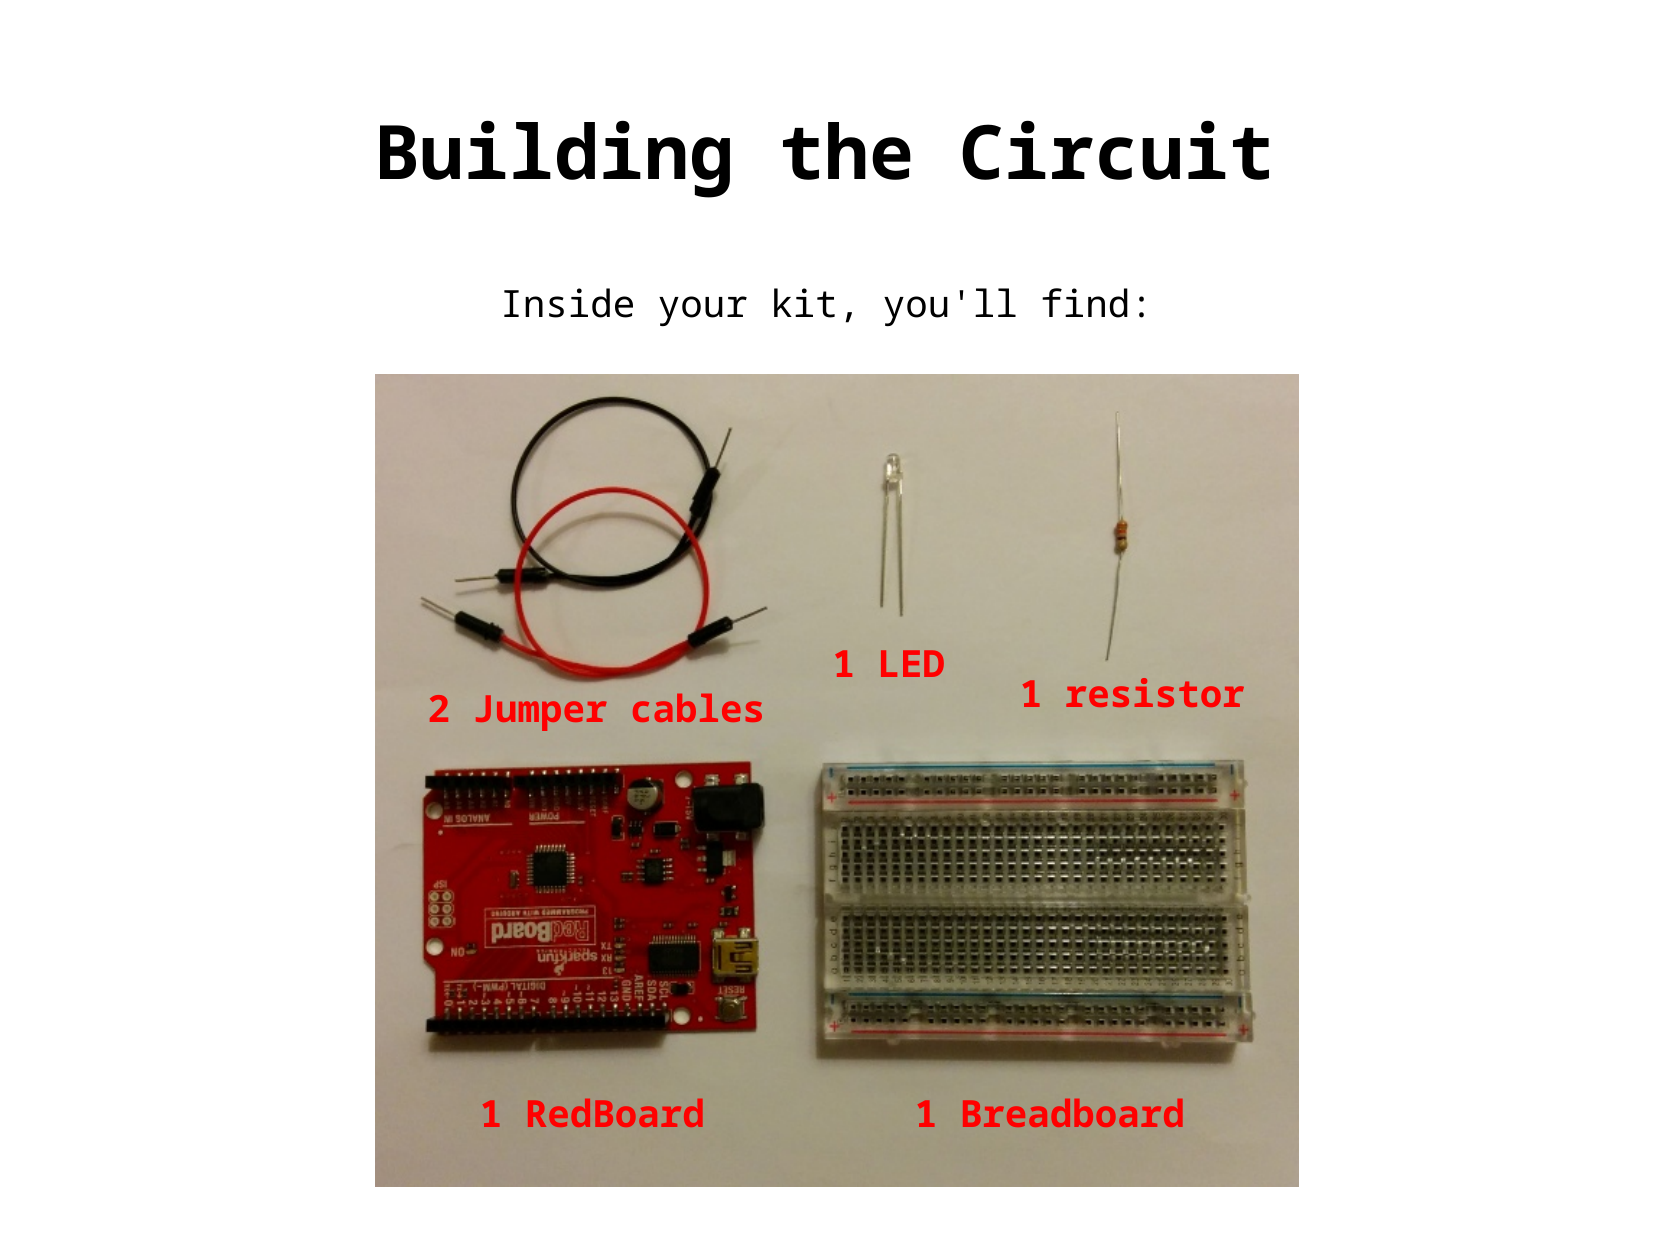

Building the Circuit
Inside your kit, you'll find:
1 LED
1 resistor
2 Jumper cables
1 RedBoard
1 Breadboard